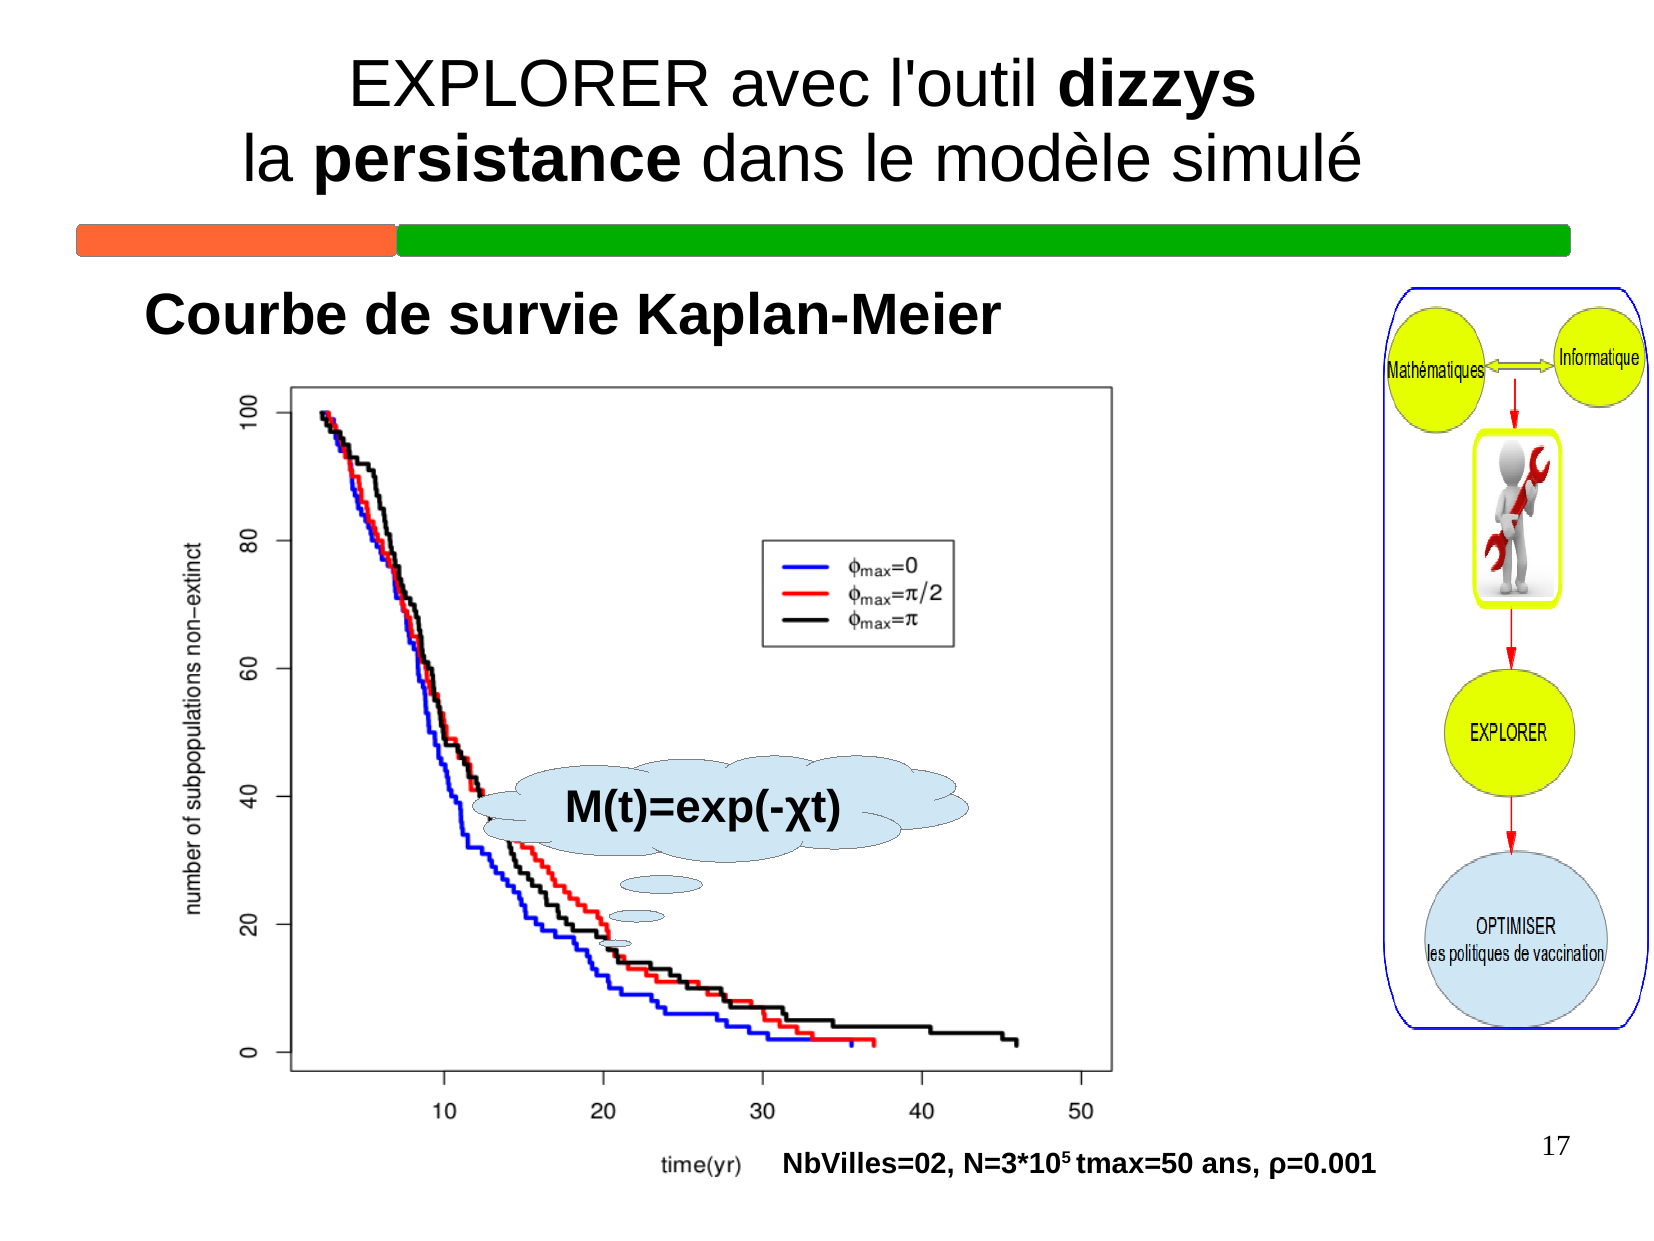

# EXPLORER avec l'outil dizzys la persistance dans le modèle simulé
Courbe de survie Kaplan-Meier
M(t)=exp(-χt)
17
NbVilles=02, N=3*105 tmax=50 ans, ρ=0.001